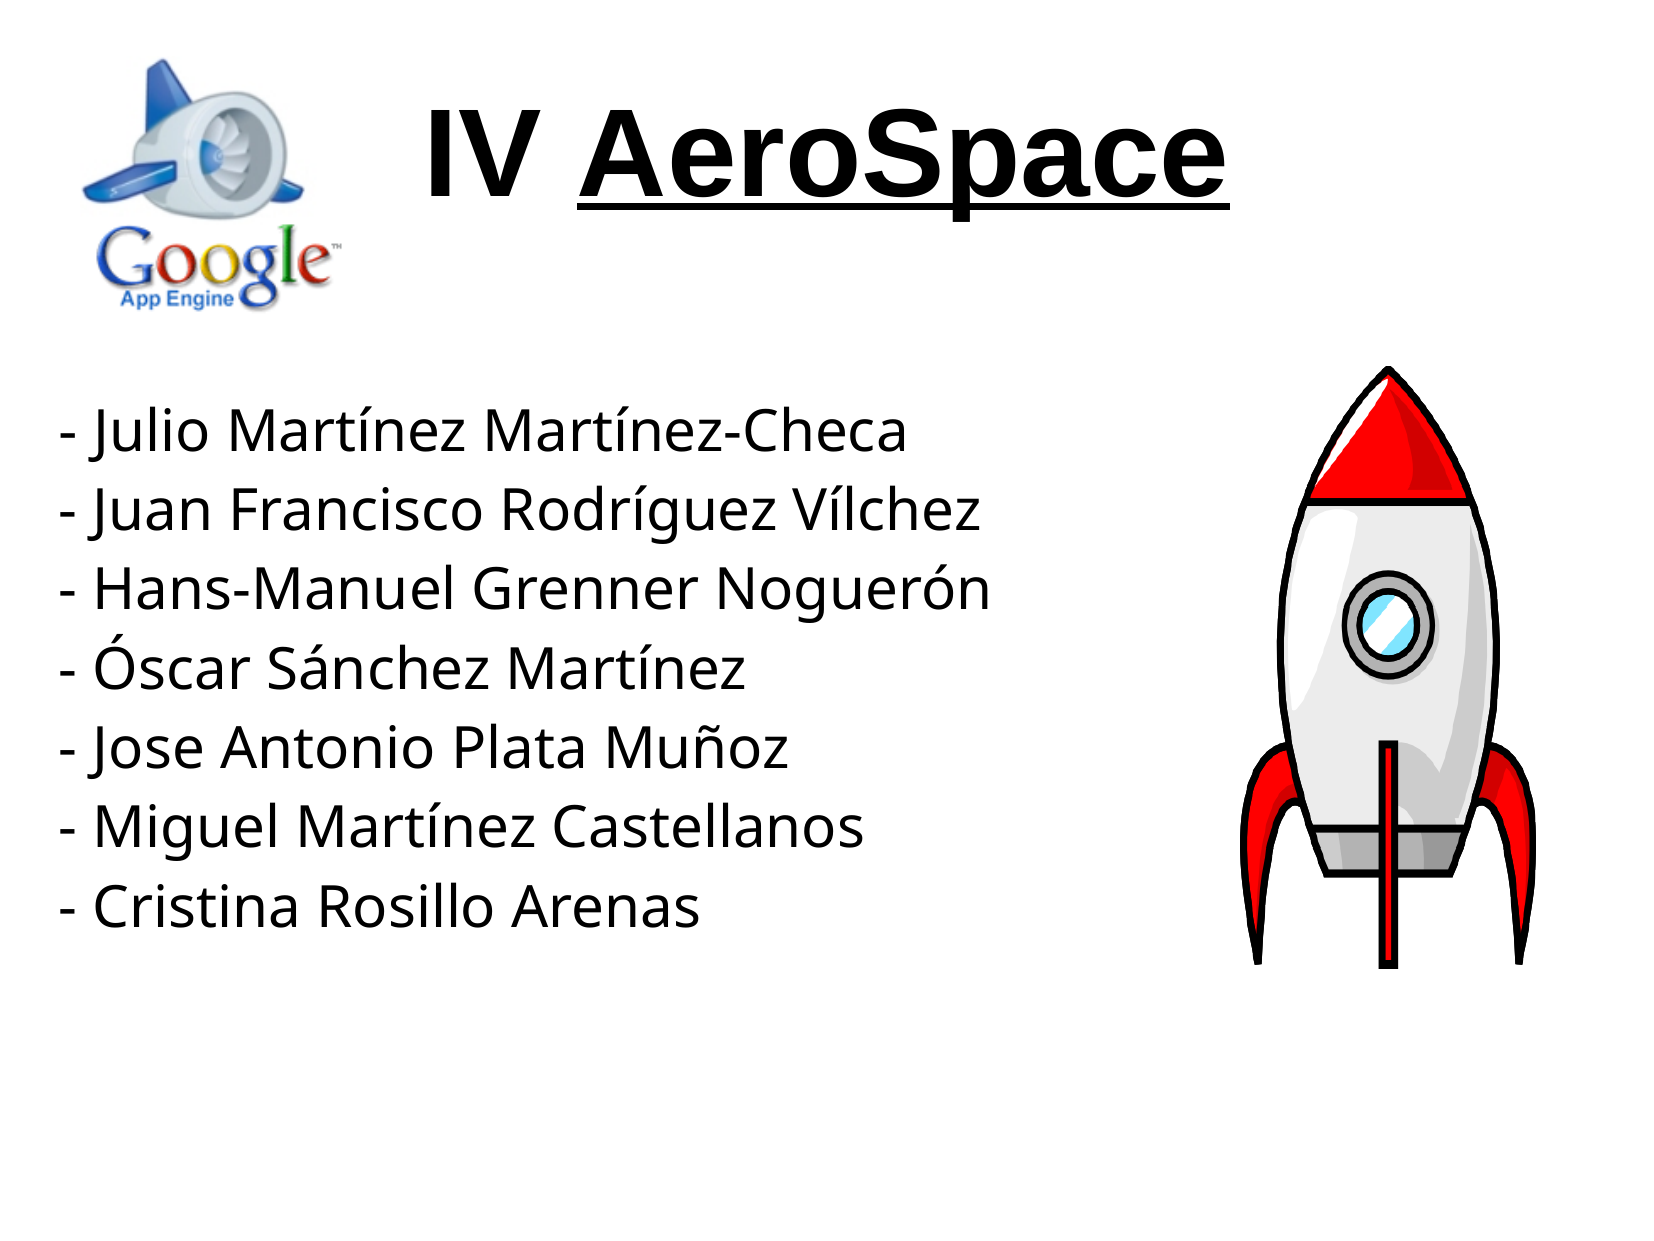

# IV AeroSpace
- Julio Martínez Martínez-Checa
- Juan Francisco Rodríguez Vílchez
- Hans-Manuel Grenner Noguerón
- Óscar Sánchez Martínez
- Jose Antonio Plata Muñoz
- Miguel Martínez Castellanos
- Cristina Rosillo Arenas